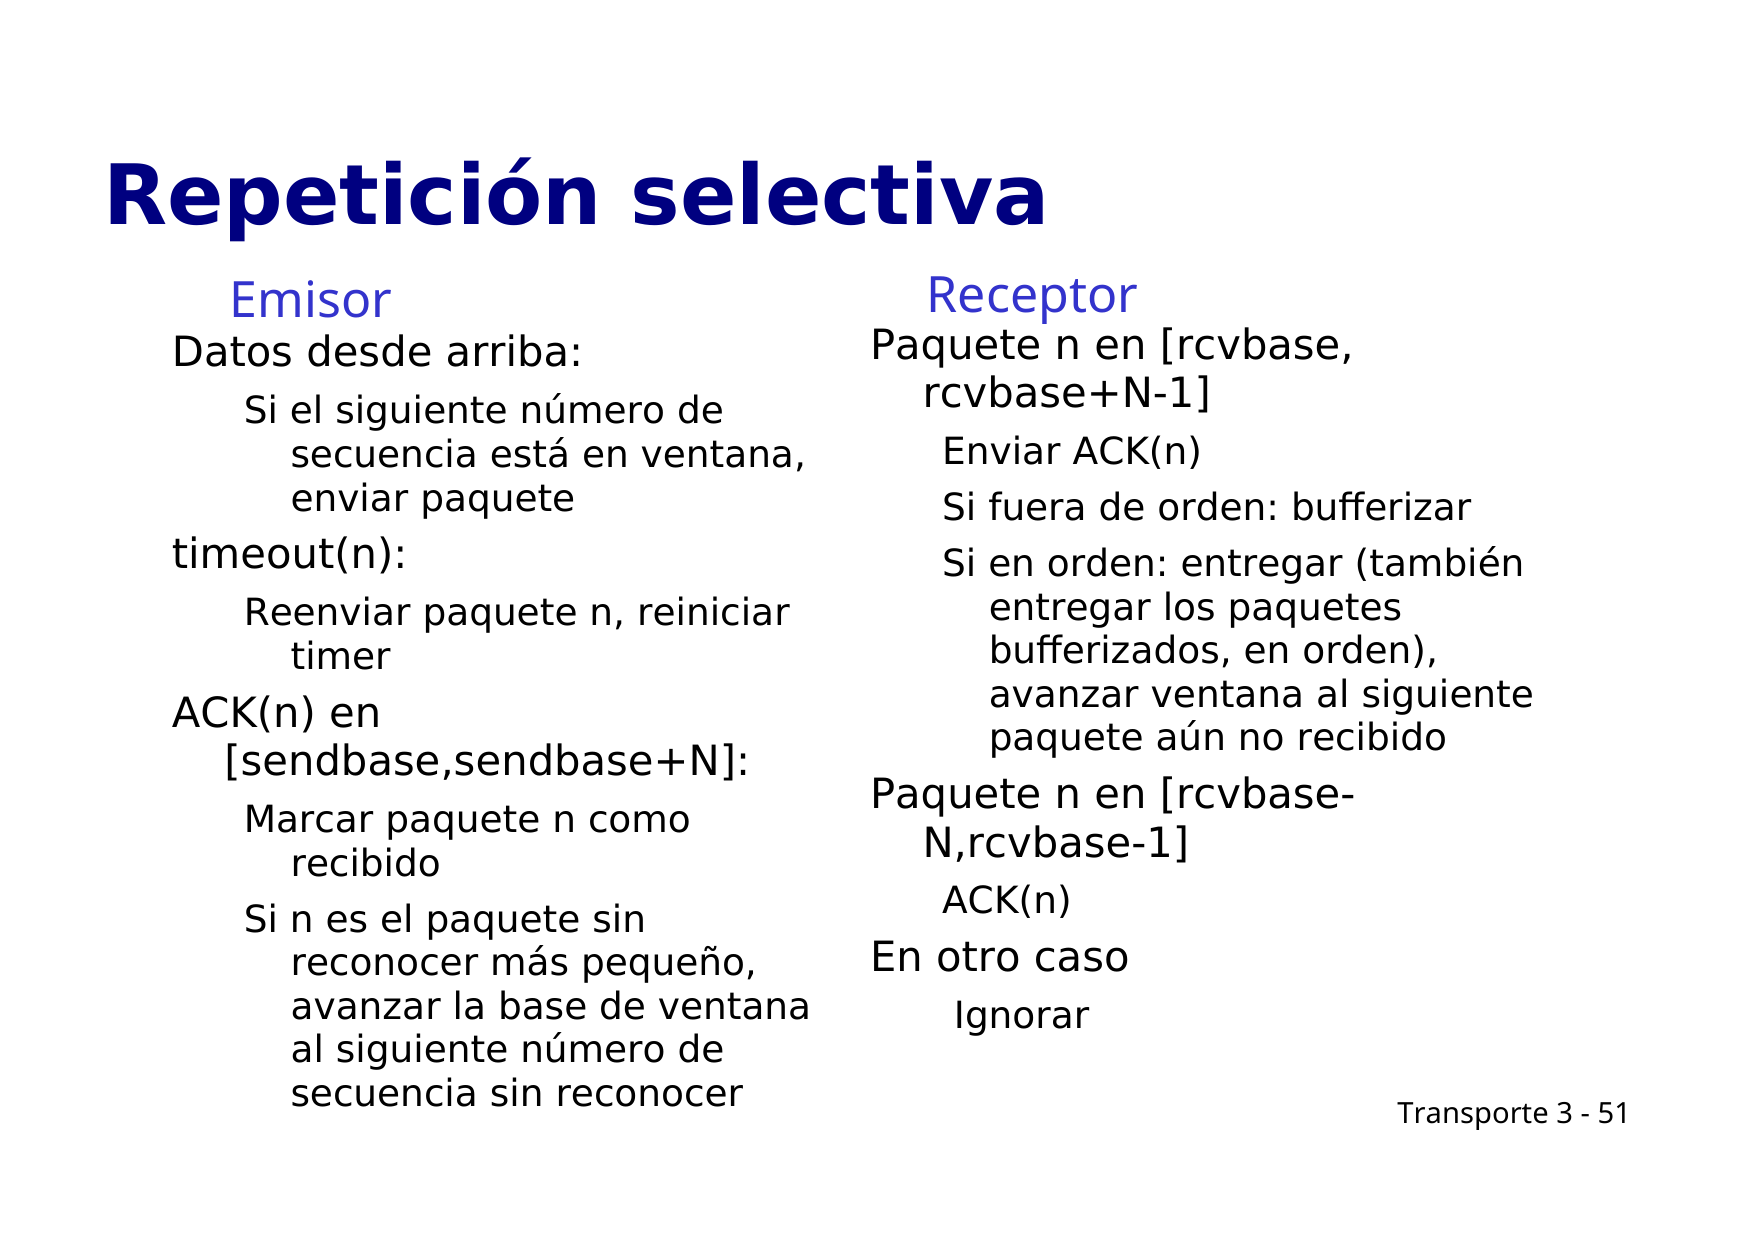

# Repetición selectiva
Receptor
Emisor
Datos desde arriba:
Si el siguiente número de secuencia está en ventana, enviar paquete
timeout(n):
Reenviar paquete n, reiniciar timer
ACK(n) en [sendbase,sendbase+N]:
Marcar paquete n como recibido
Si n es el paquete sin reconocer más pequeño, avanzar la base de ventana al siguiente número de secuencia sin reconocer
Paquete n en [rcvbase, rcvbase+N-1]
Enviar ACK(n)
Si fuera de orden: bufferizar
Si en orden: entregar (también entregar los paquetes bufferizados, en orden), avanzar ventana al siguiente paquete aún no recibido
Paquete n en [rcvbase-N,rcvbase-1]
ACK(n)
En otro caso
 Ignorar